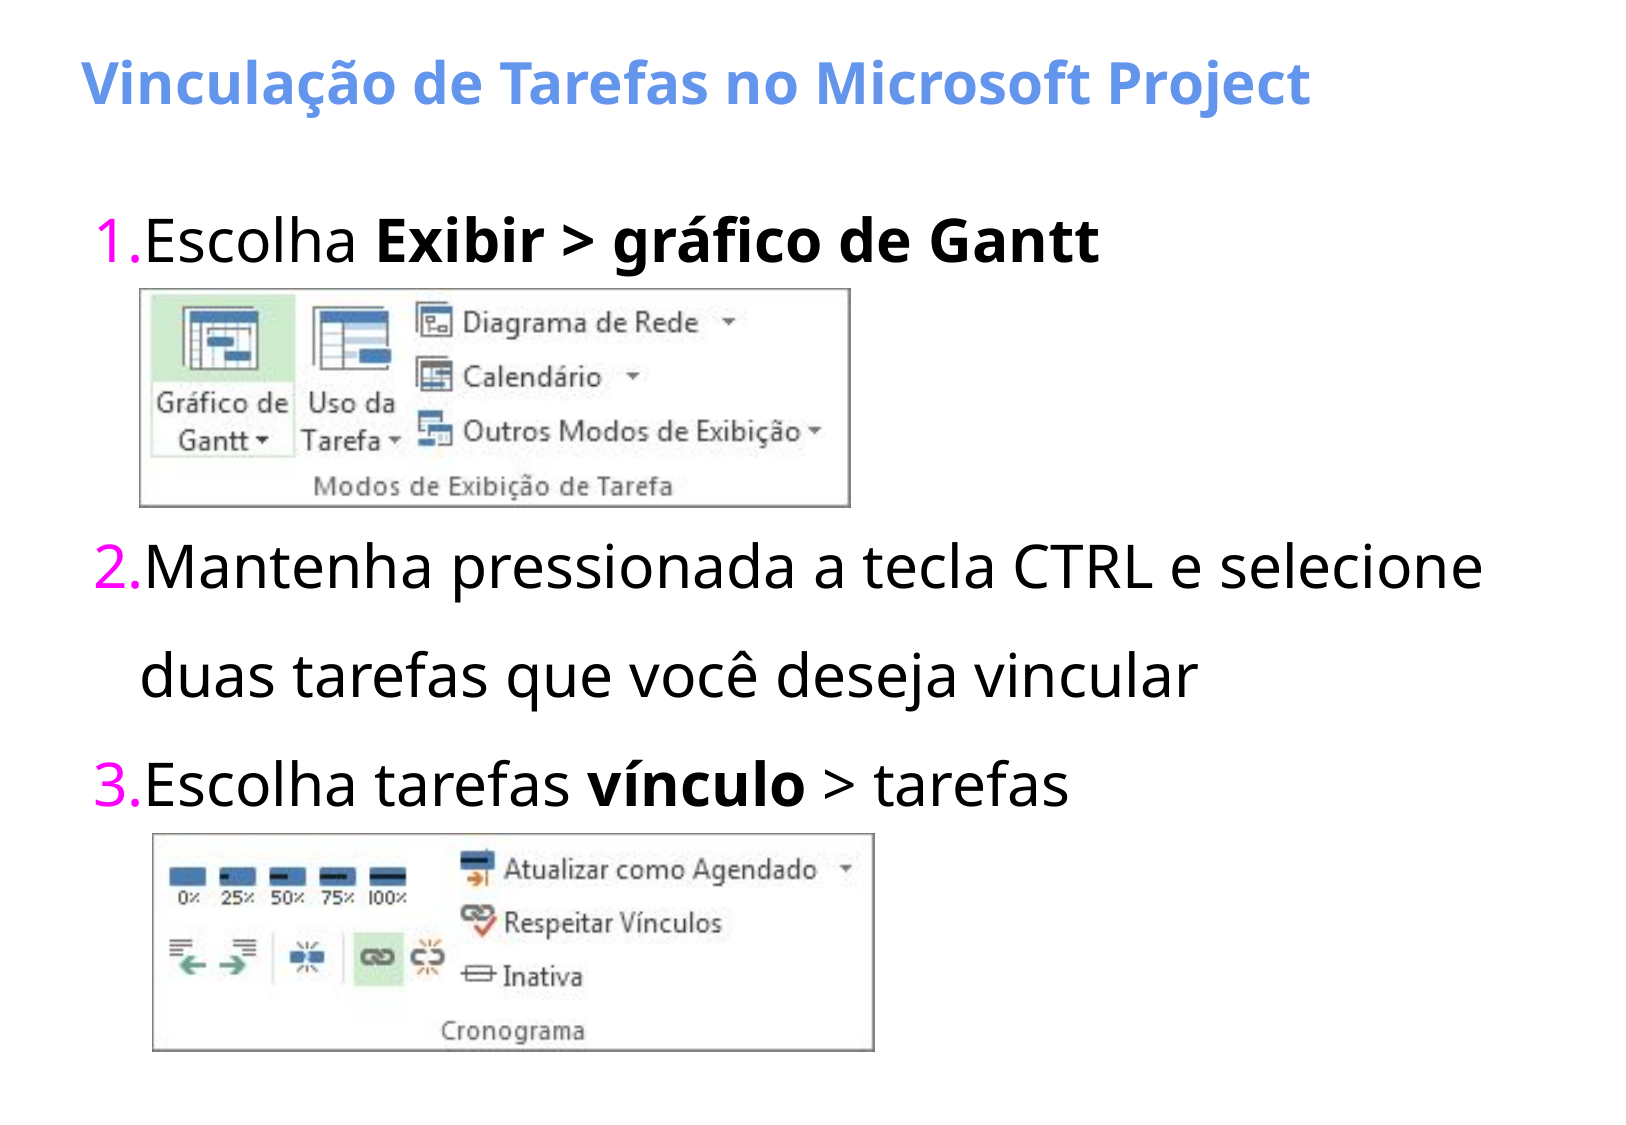

# Vinculação de Tarefas no Microsoft Project
Escolha Exibir > gráfico de Gantt
Mantenha pressionada a tecla CTRL e selecione duas tarefas que você deseja vincular
Escolha tarefas vínculo > tarefas